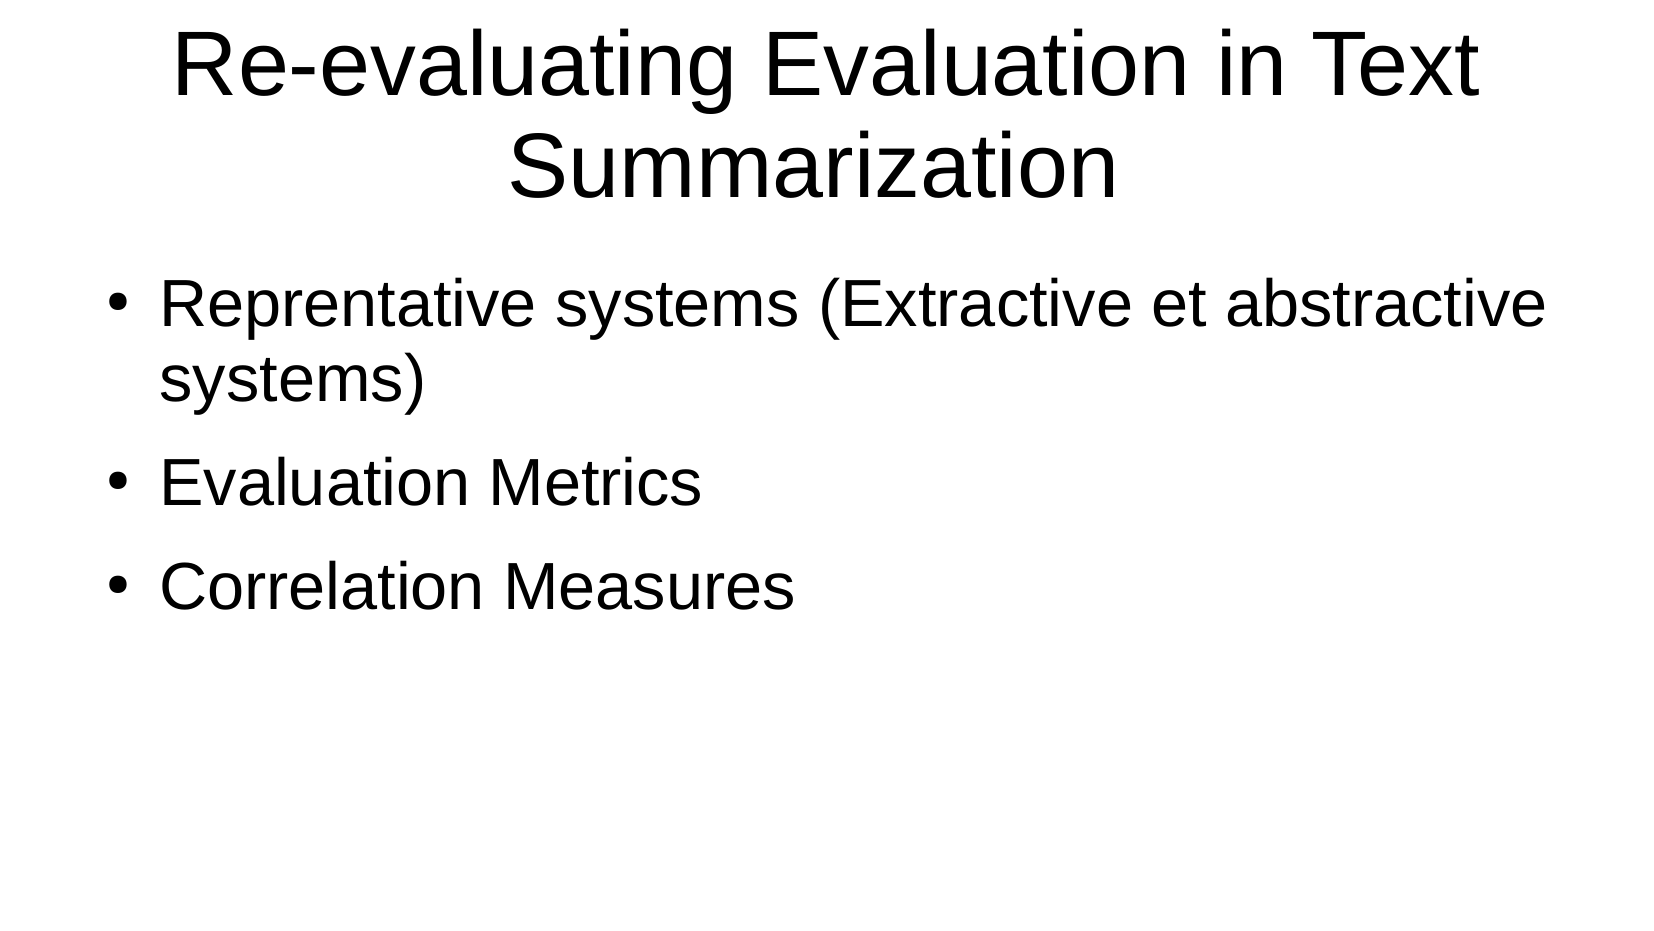

# Re-evaluating Evaluation in Text Summarization
Reprentative systems (Extractive et abstractive systems)
Evaluation Metrics
Correlation Measures